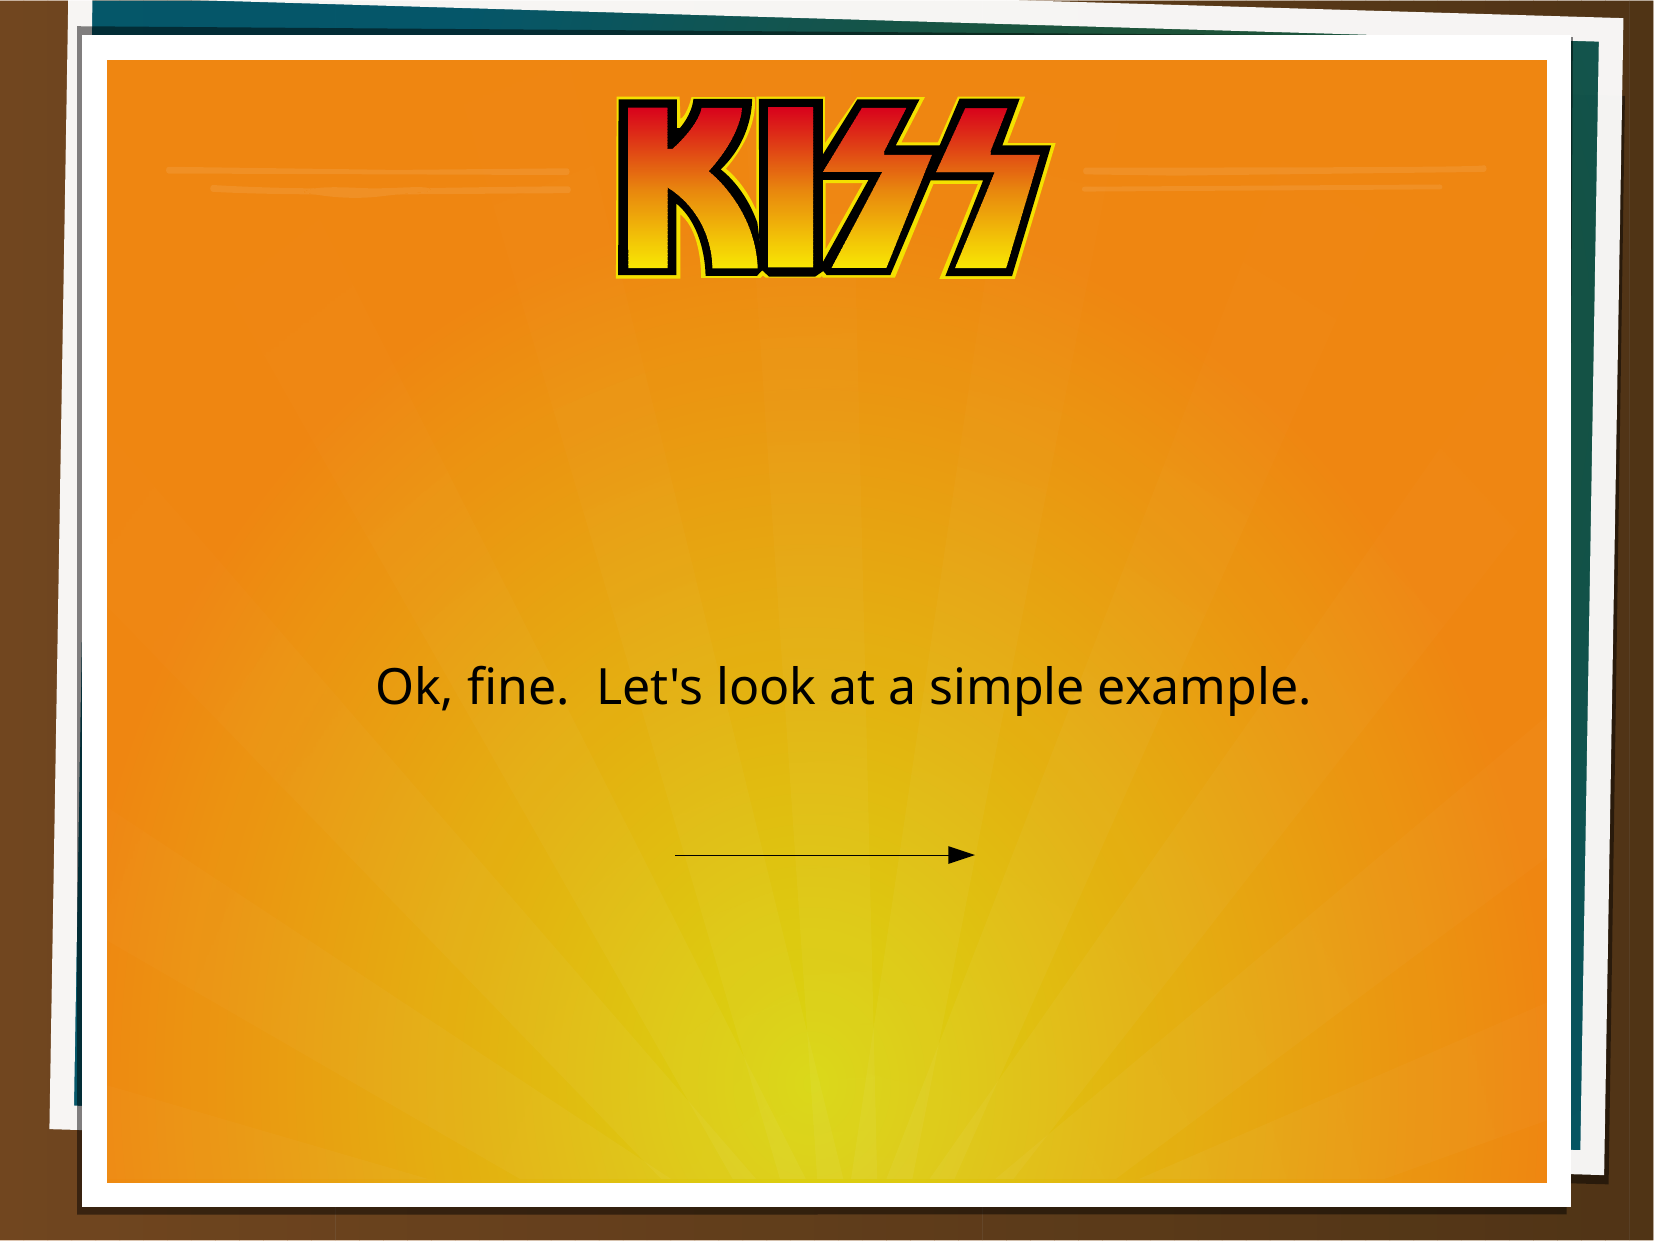

# Ok, fine. Let's look at a simple example.